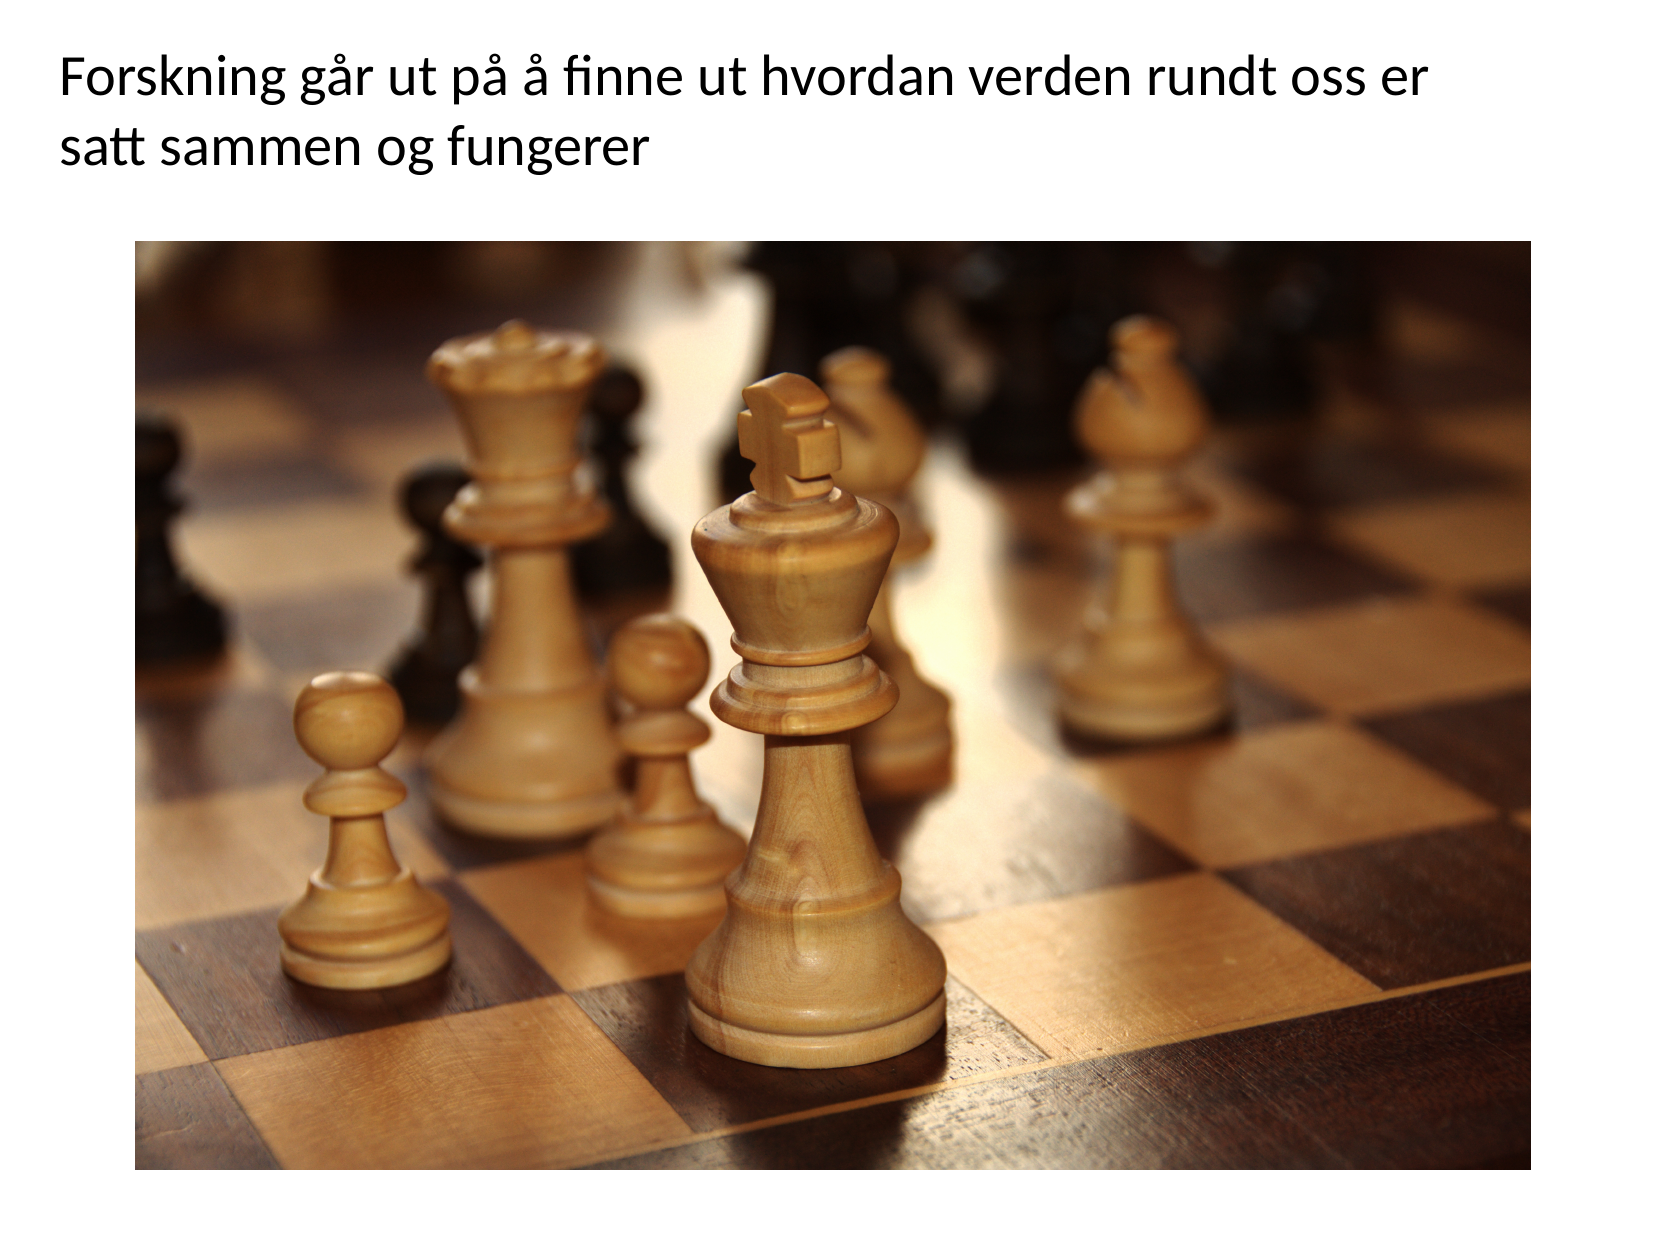

Forskning går ut på å finne ut hvordan verden rundt oss er satt sammen og fungerer